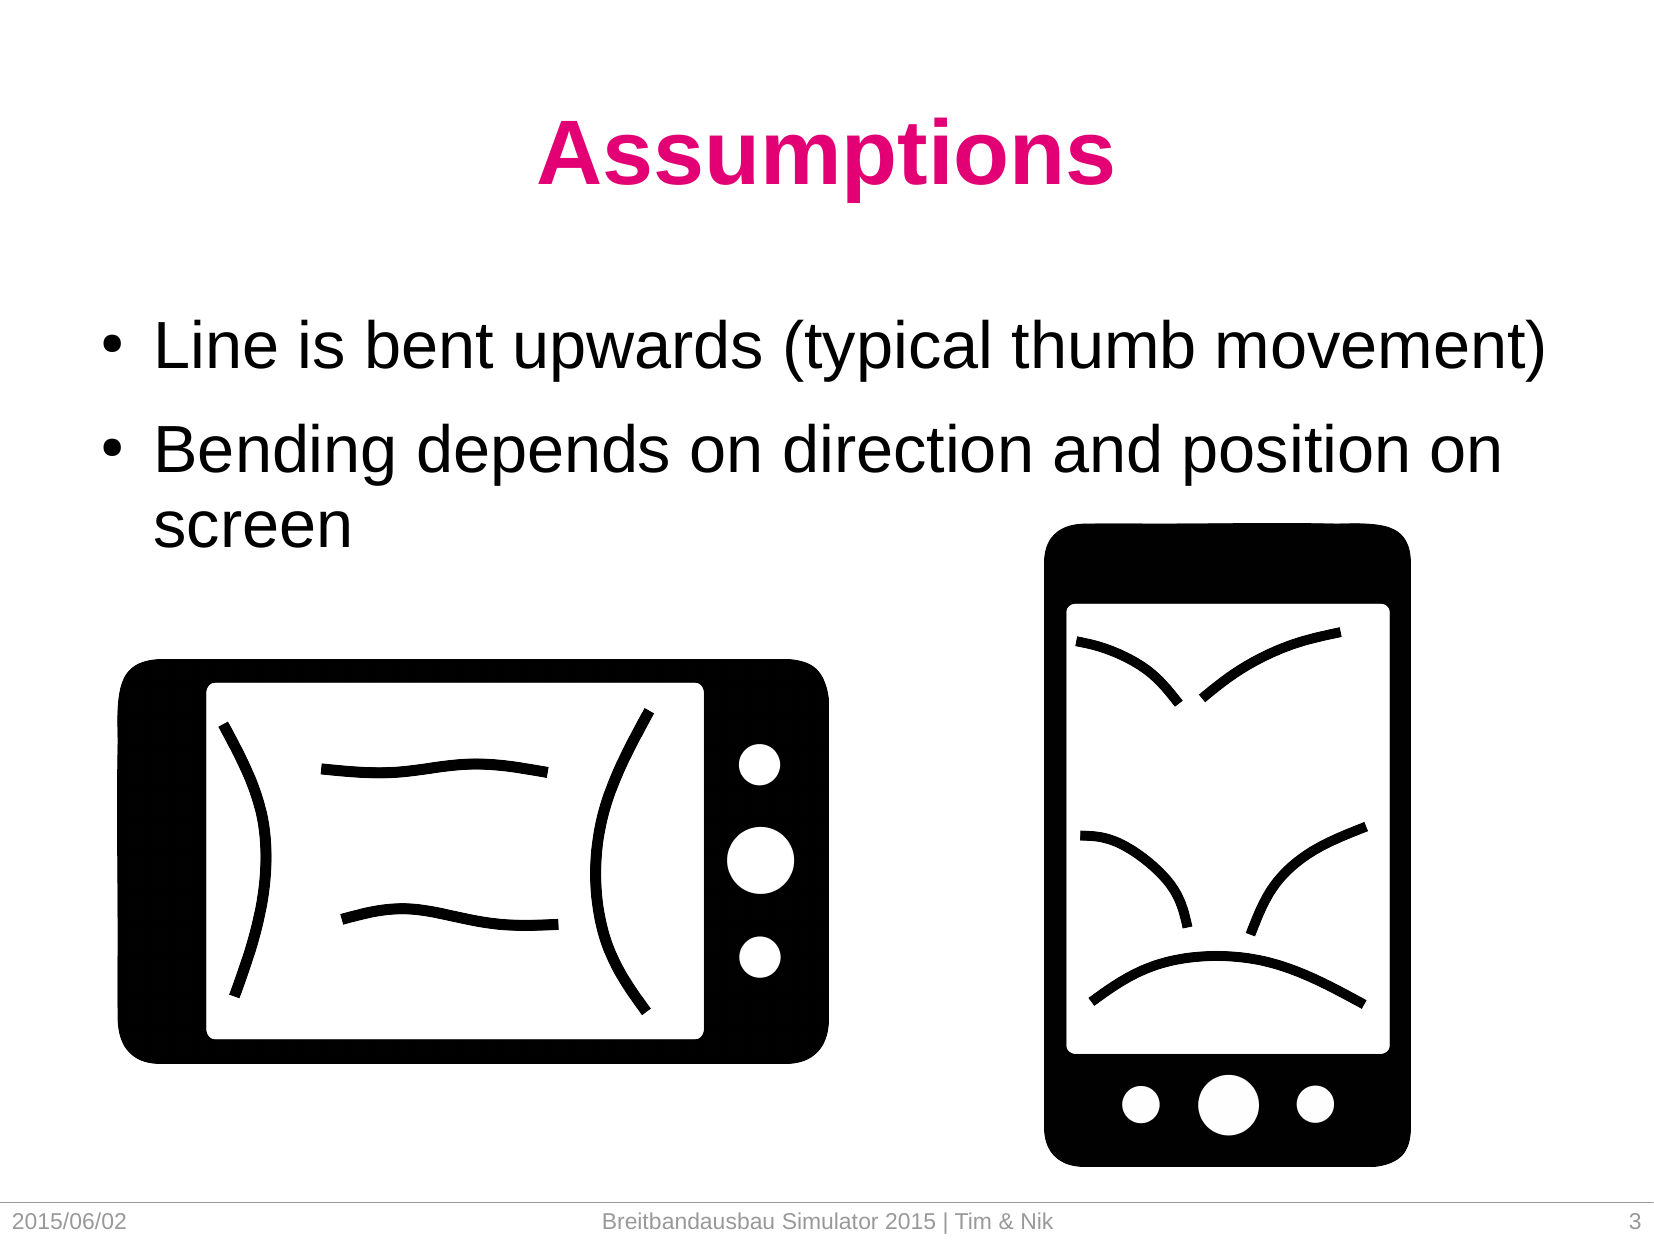

# Assumptions
Line is bent upwards (typical thumb movement)
Bending depends on direction and position on screen
2015/06/02
Breitbandausbau Simulator 2015 | Tim & Nik
3